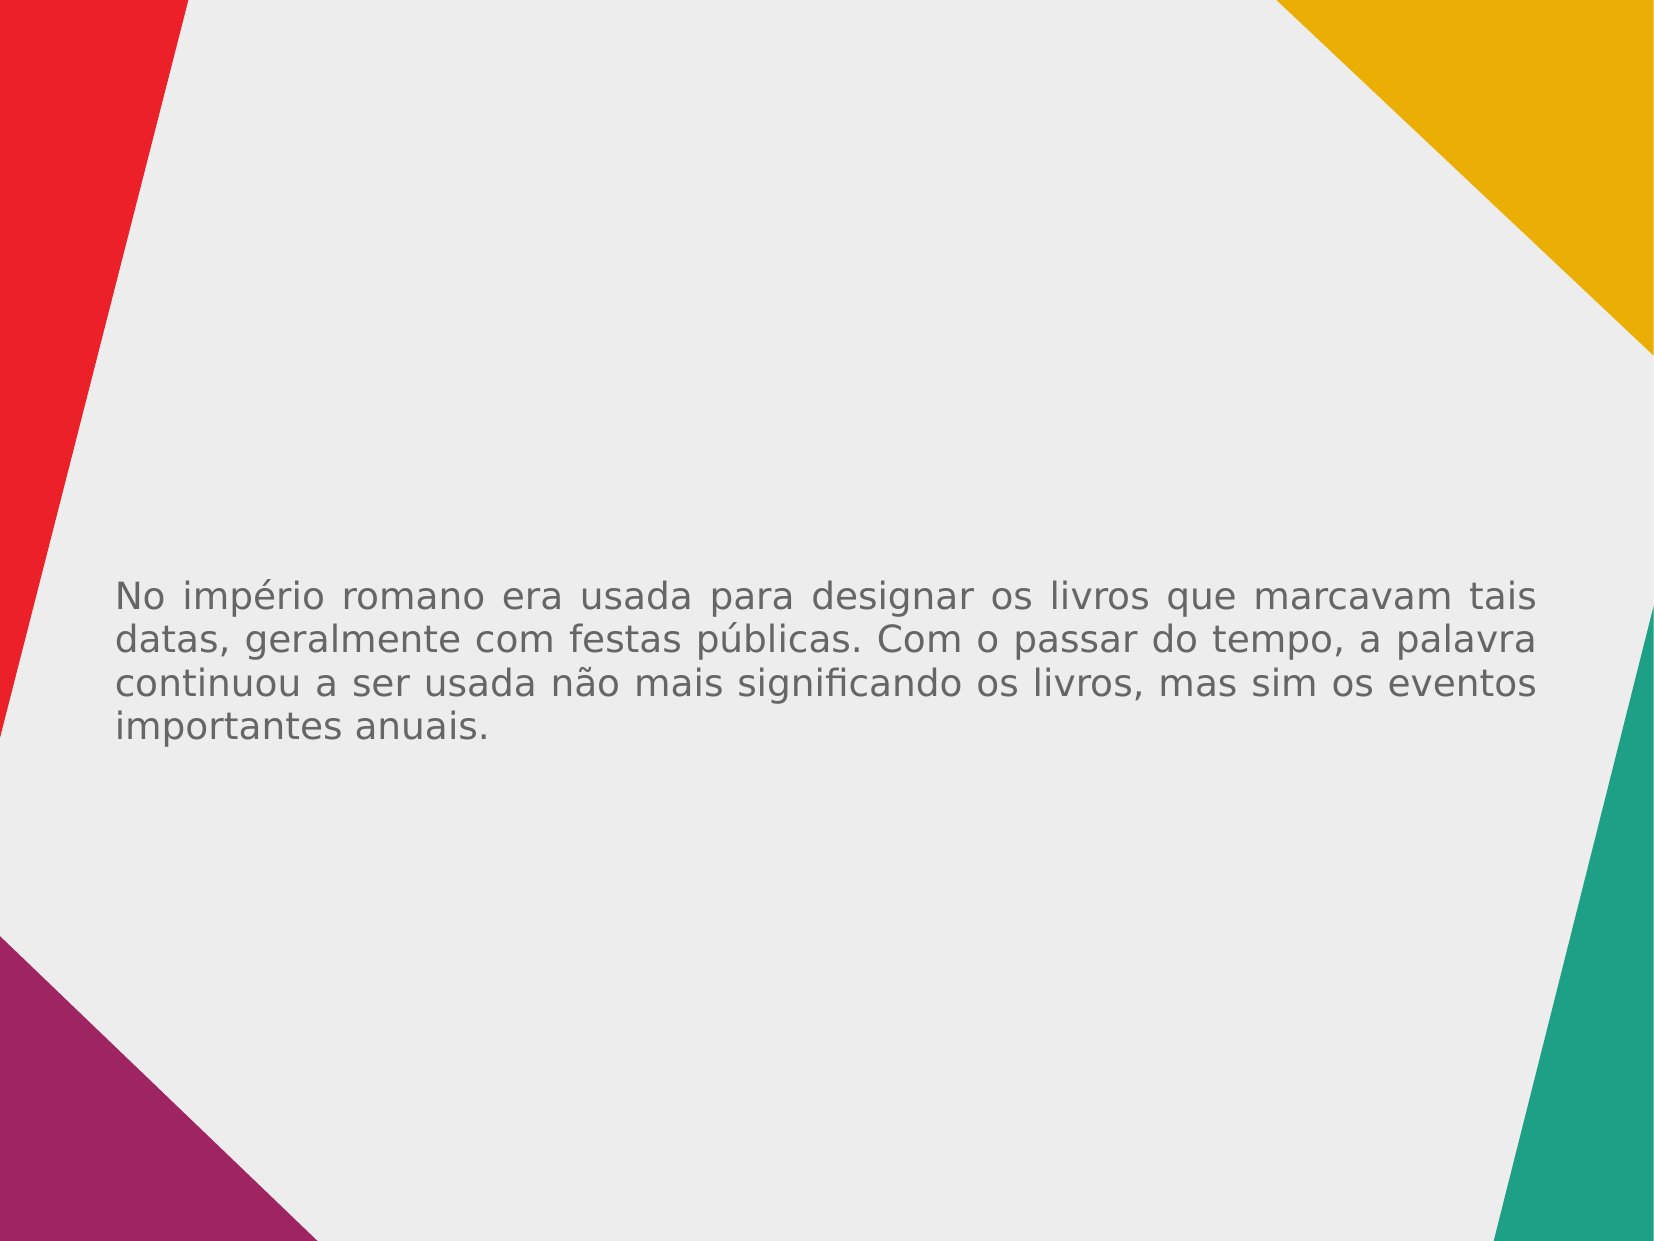

No império romano era usada para designar os livros que marcavam tais datas, geralmente com festas públicas. Com o passar do tempo, a palavra continuou a ser usada não mais significando os livros, mas sim os eventos importantes anuais.